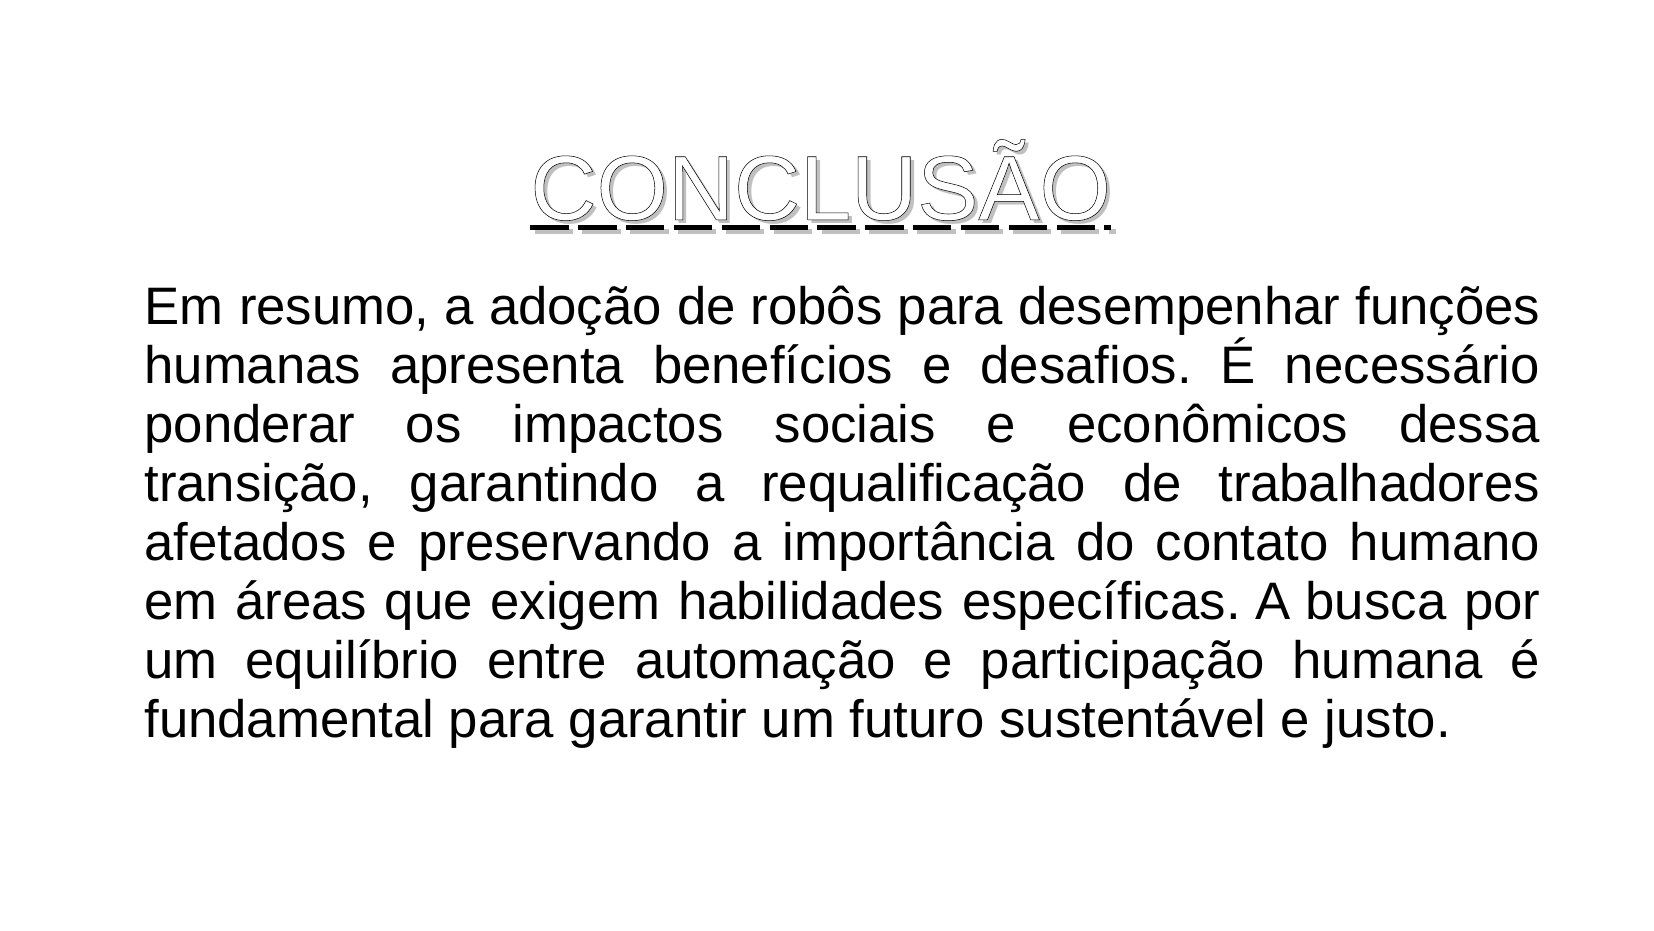

# Conclusão
Em resumo, a adoção de robôs para desempenhar funções humanas apresenta benefícios e desafios. É necessário ponderar os impactos sociais e econômicos dessa transição, garantindo a requalificação de trabalhadores afetados e preservando a importância do contato humano em áreas que exigem habilidades específicas. A busca por um equilíbrio entre automação e participação humana é fundamental para garantir um futuro sustentável e justo.